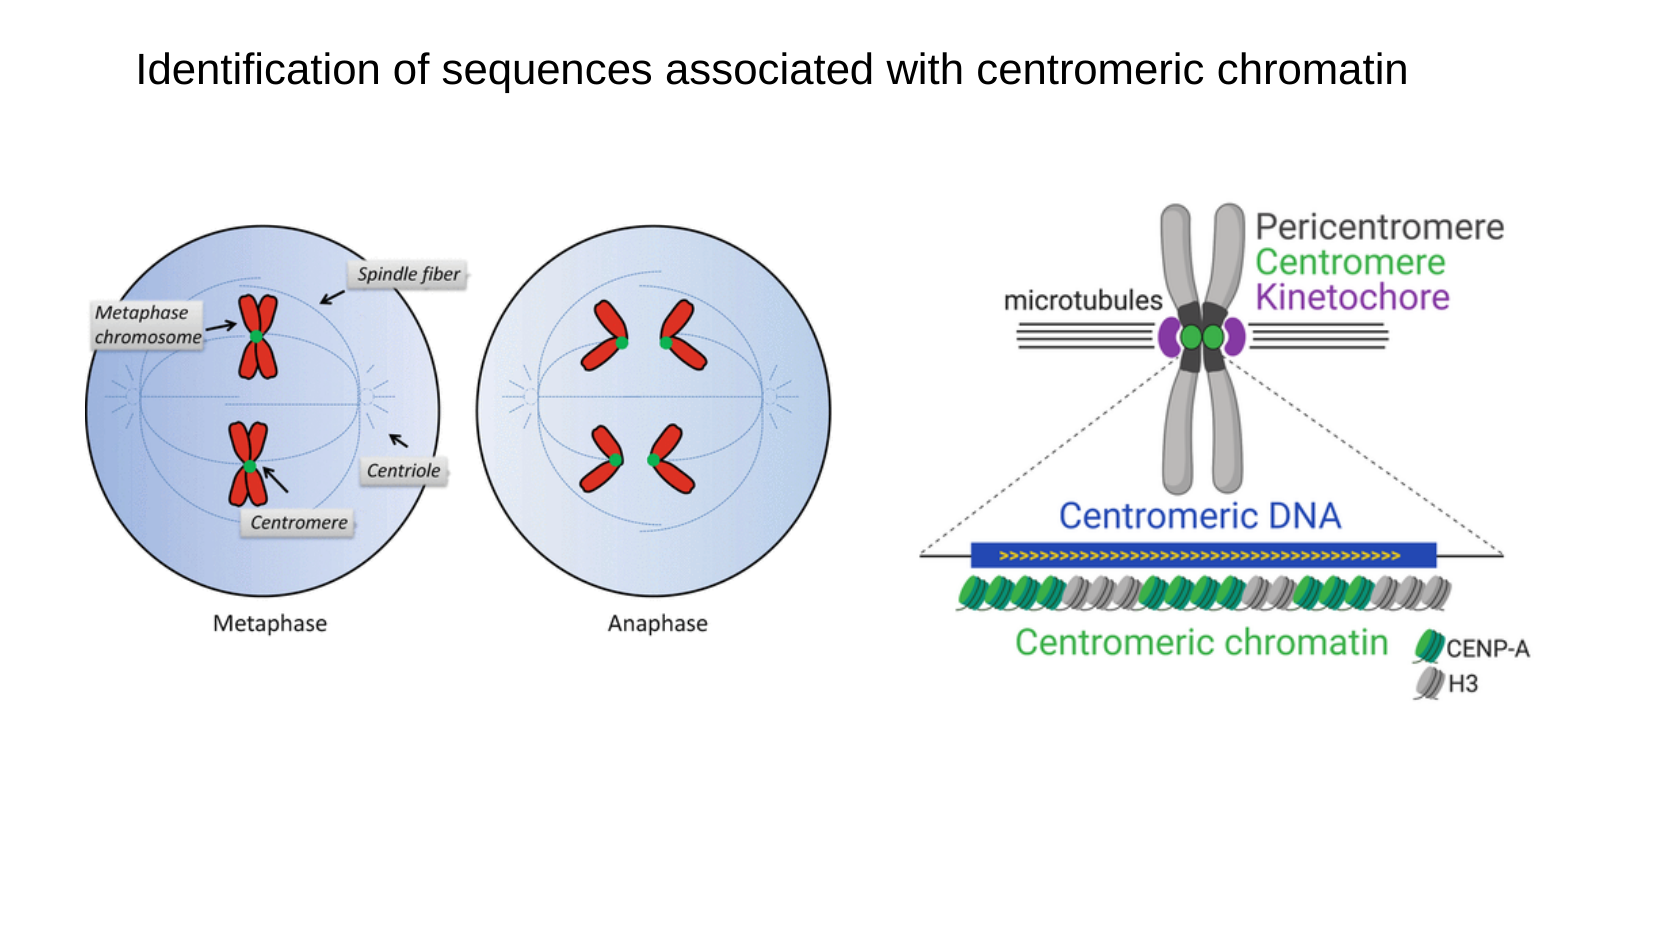

Identification of sequences associated with centromeric chromatin